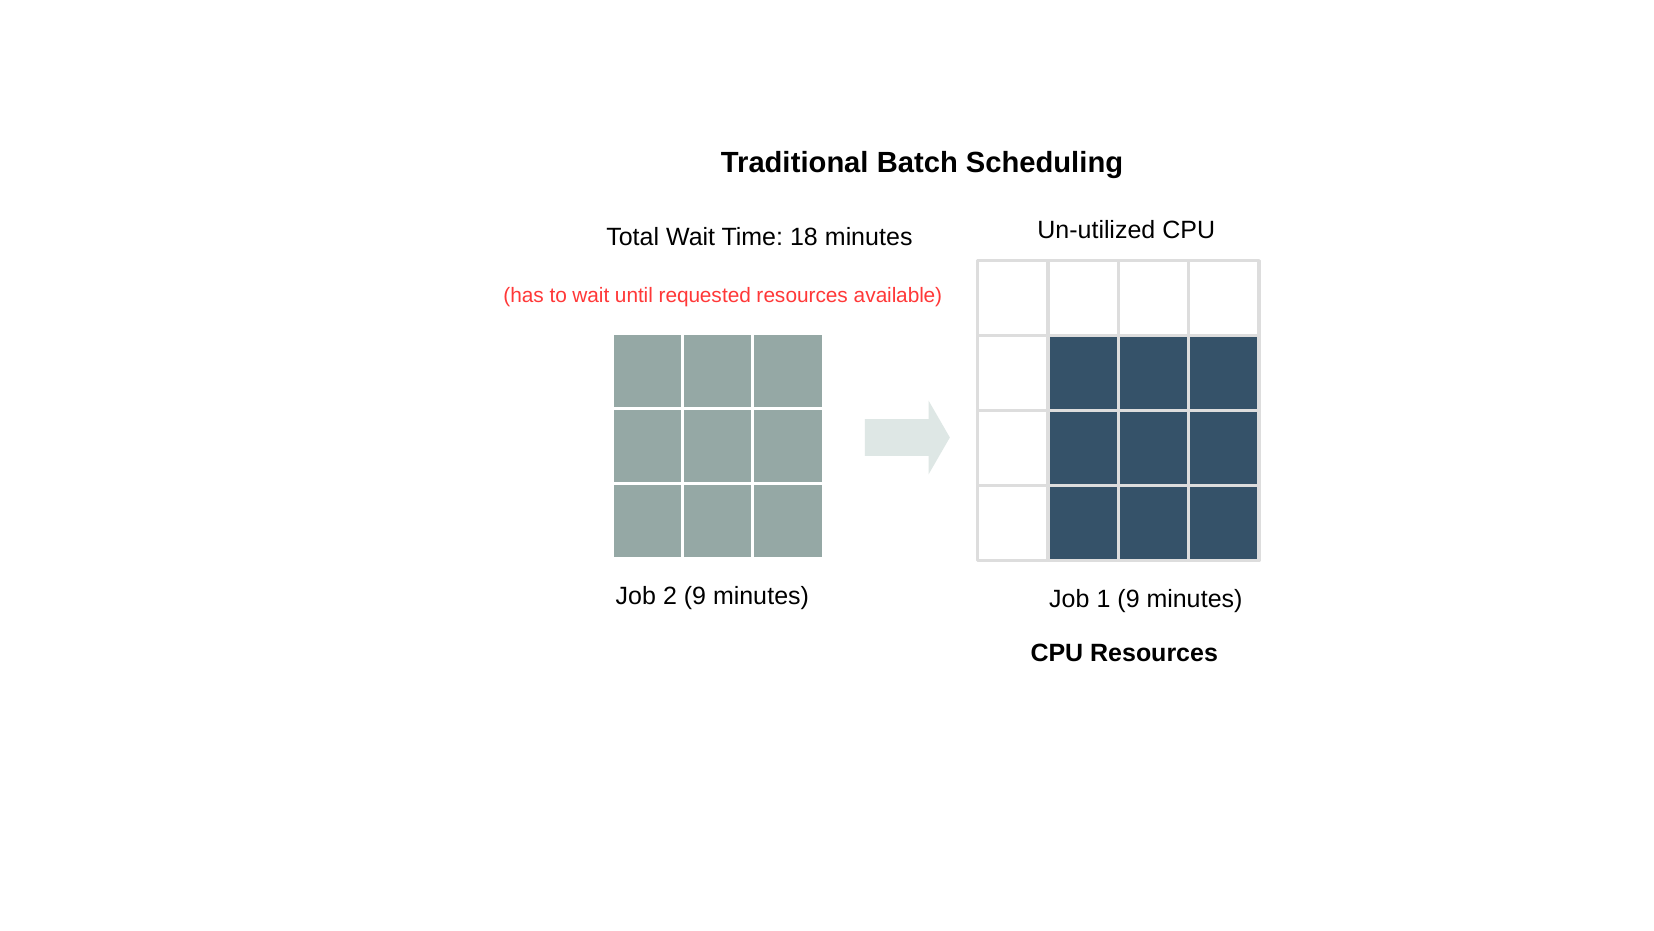

Traditional Batch Scheduling
Un-utilized CPU
Total Wait Time: 18 minutes
(has to wait until requested resources available)
Job 2 (9 minutes)
Job 1 (9 minutes)
CPU Resources